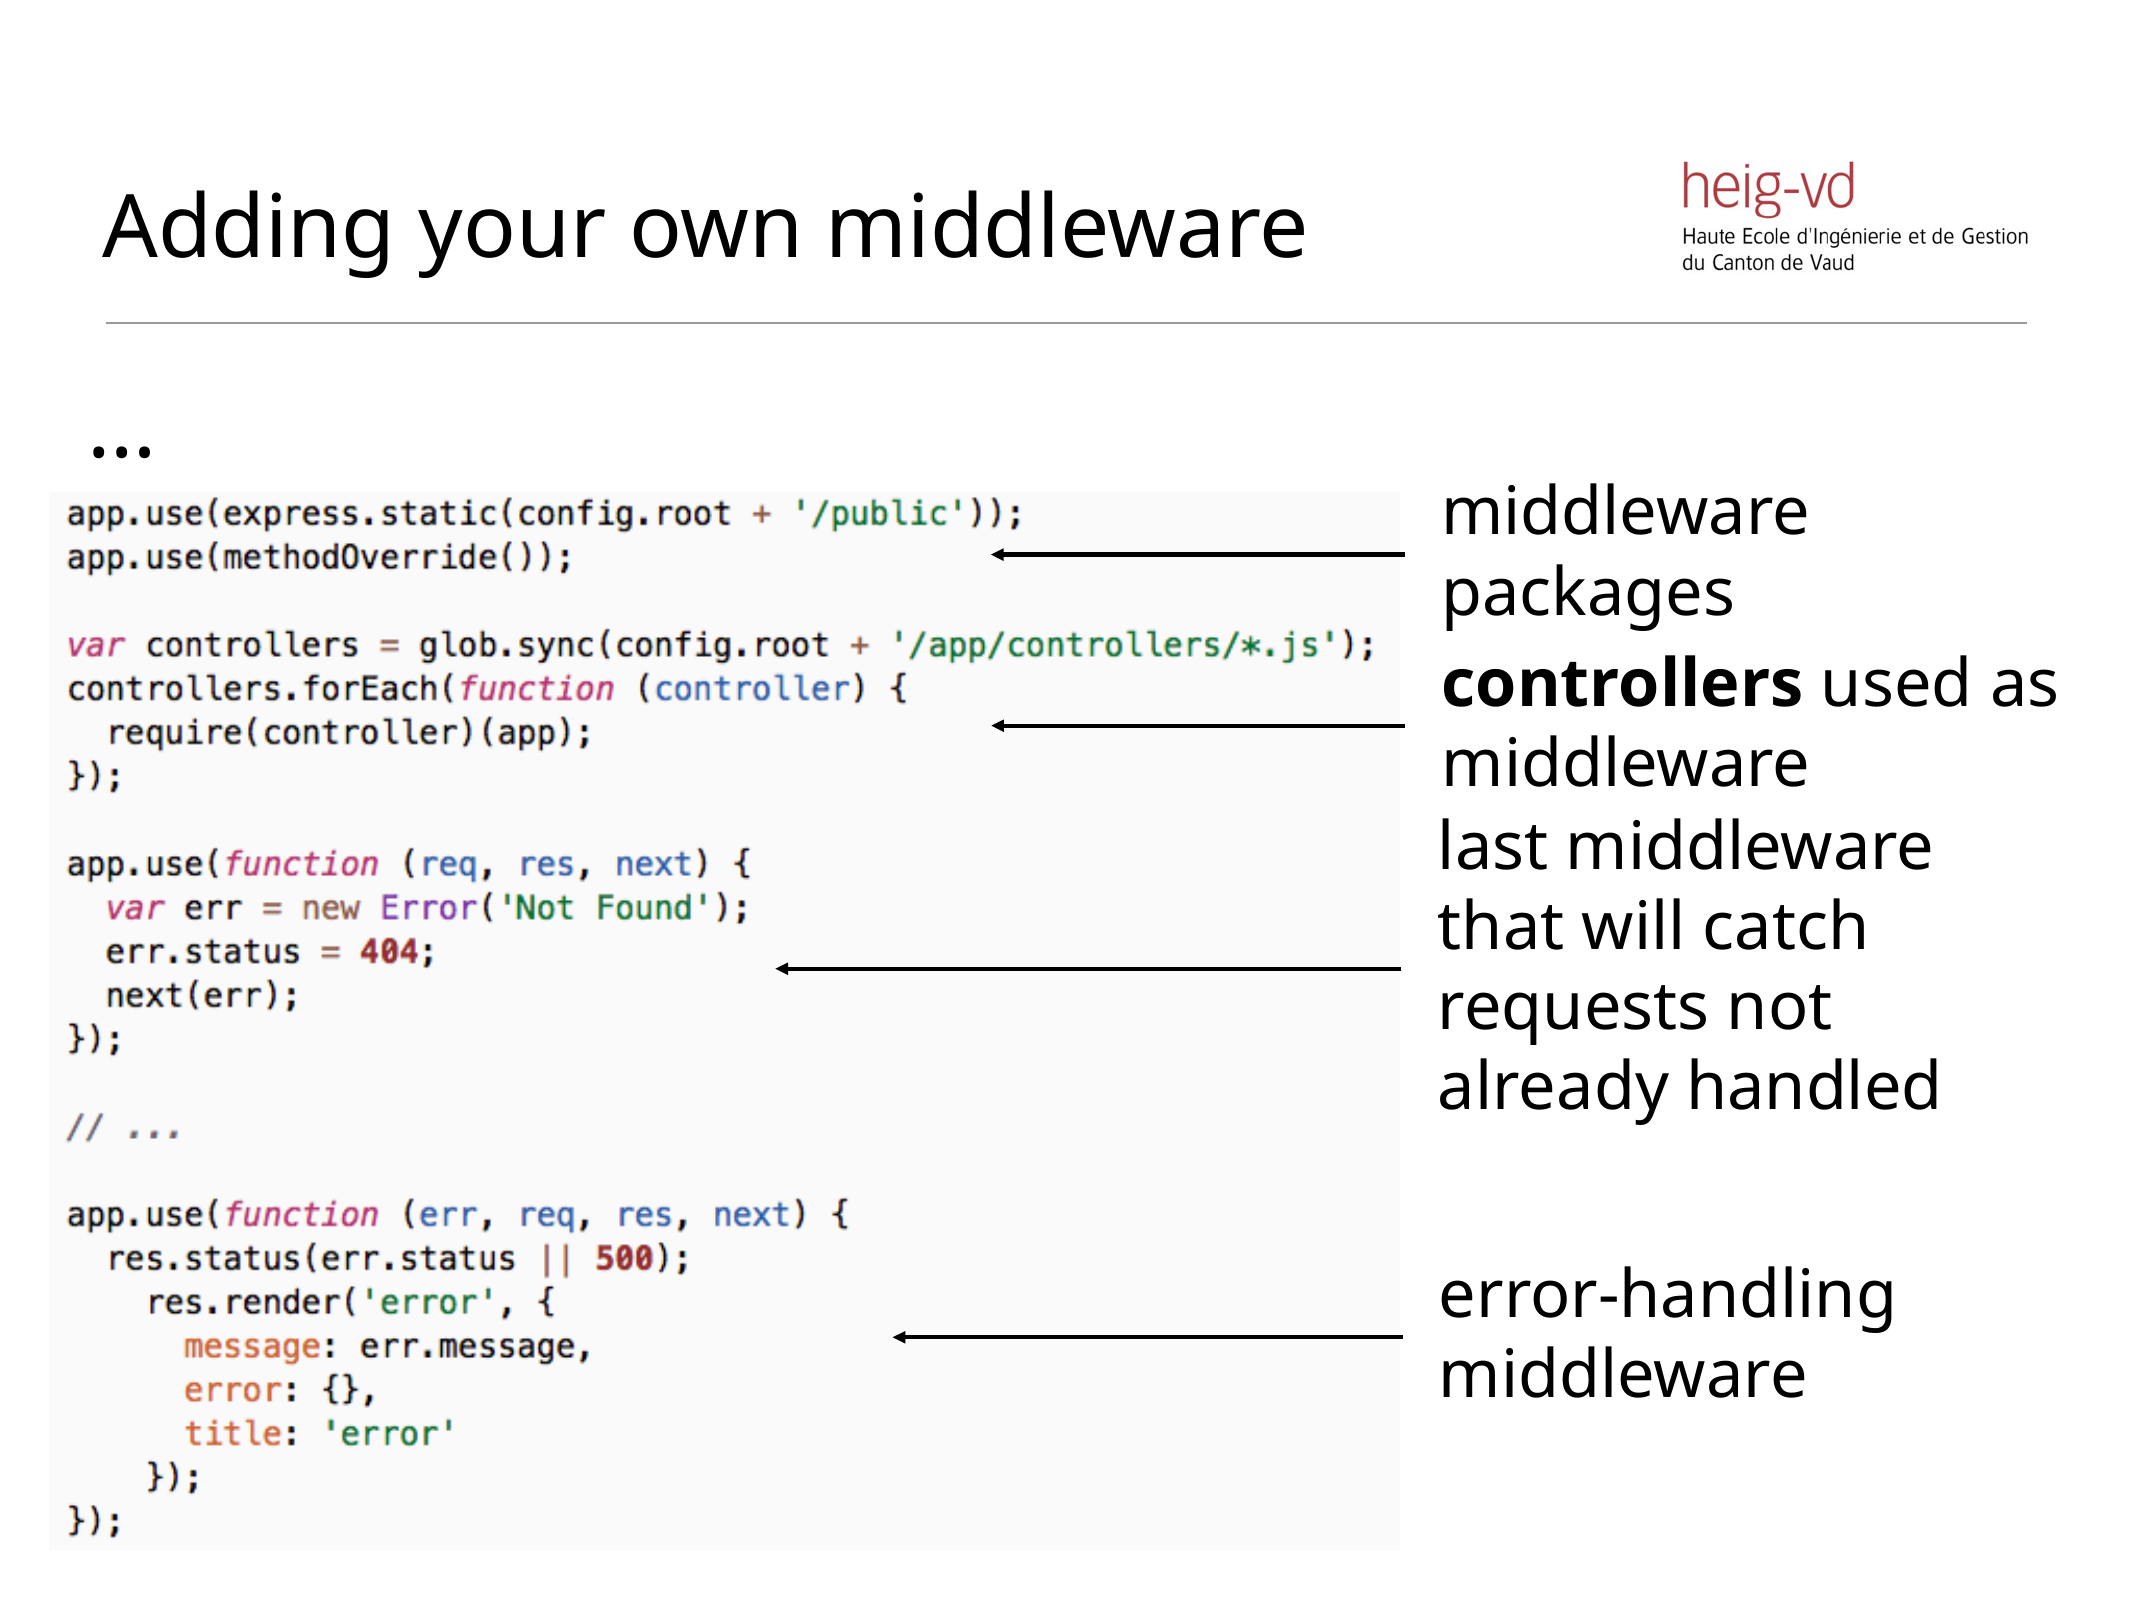

# Adding your own middleware
…
middleware packages
controllers used as middleware
last middleware that will catch requests not already handled
error-handling middleware